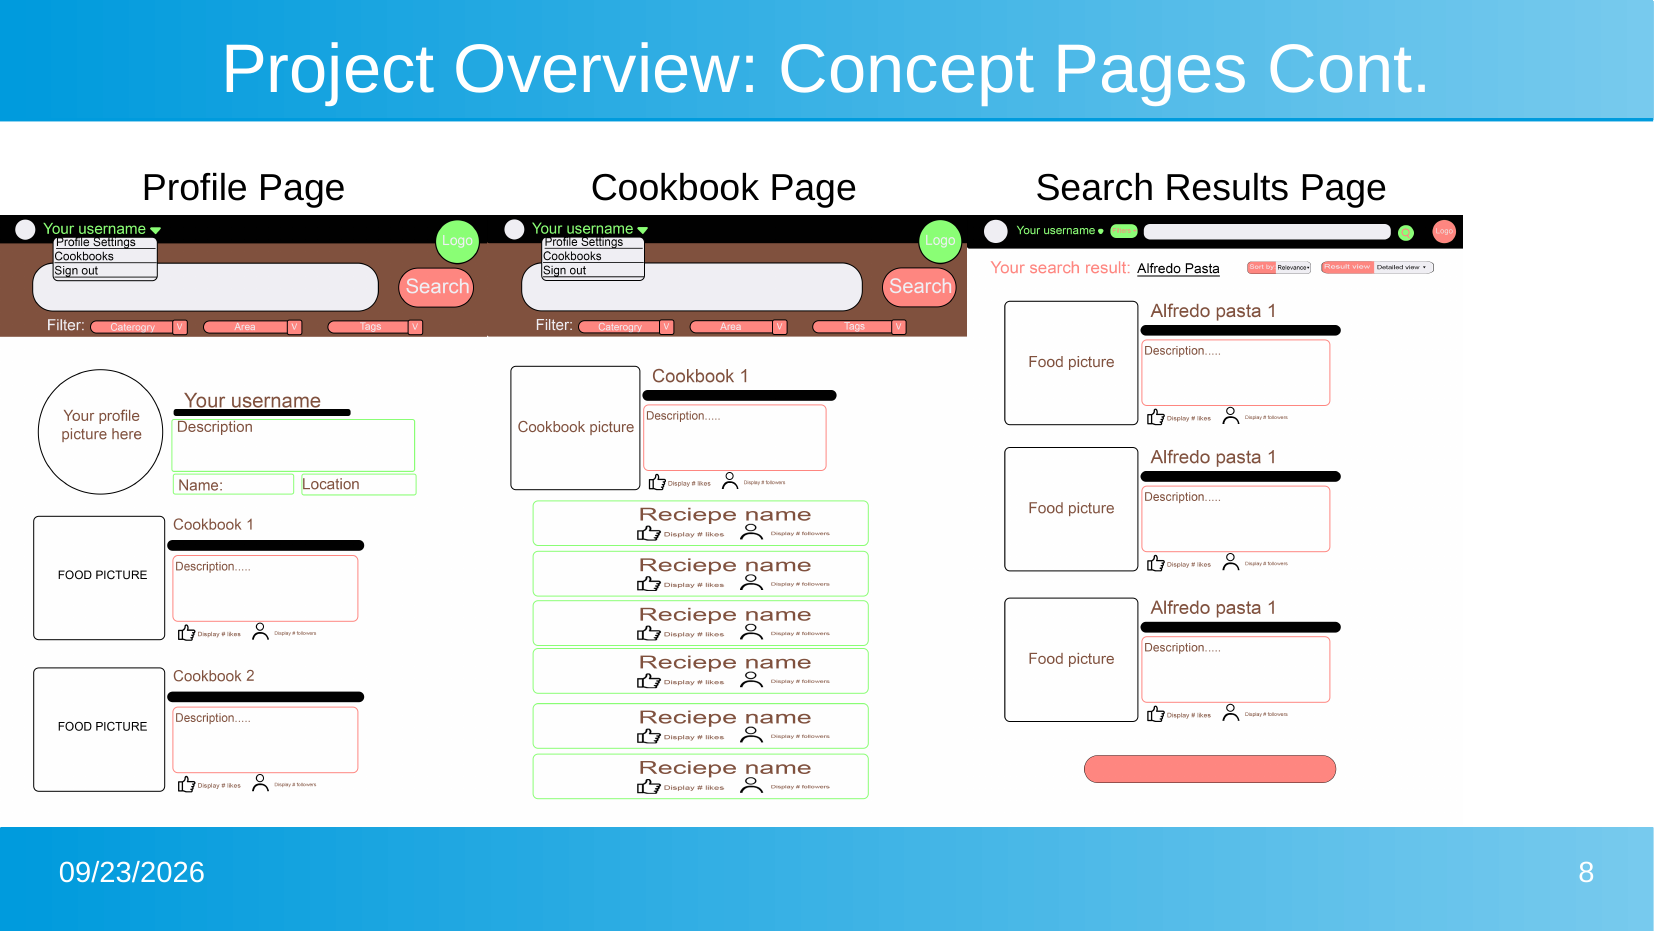

# Project Overview: Concept Pages Cont.
Profile Page
Cookbook Page
Search Results Page
8